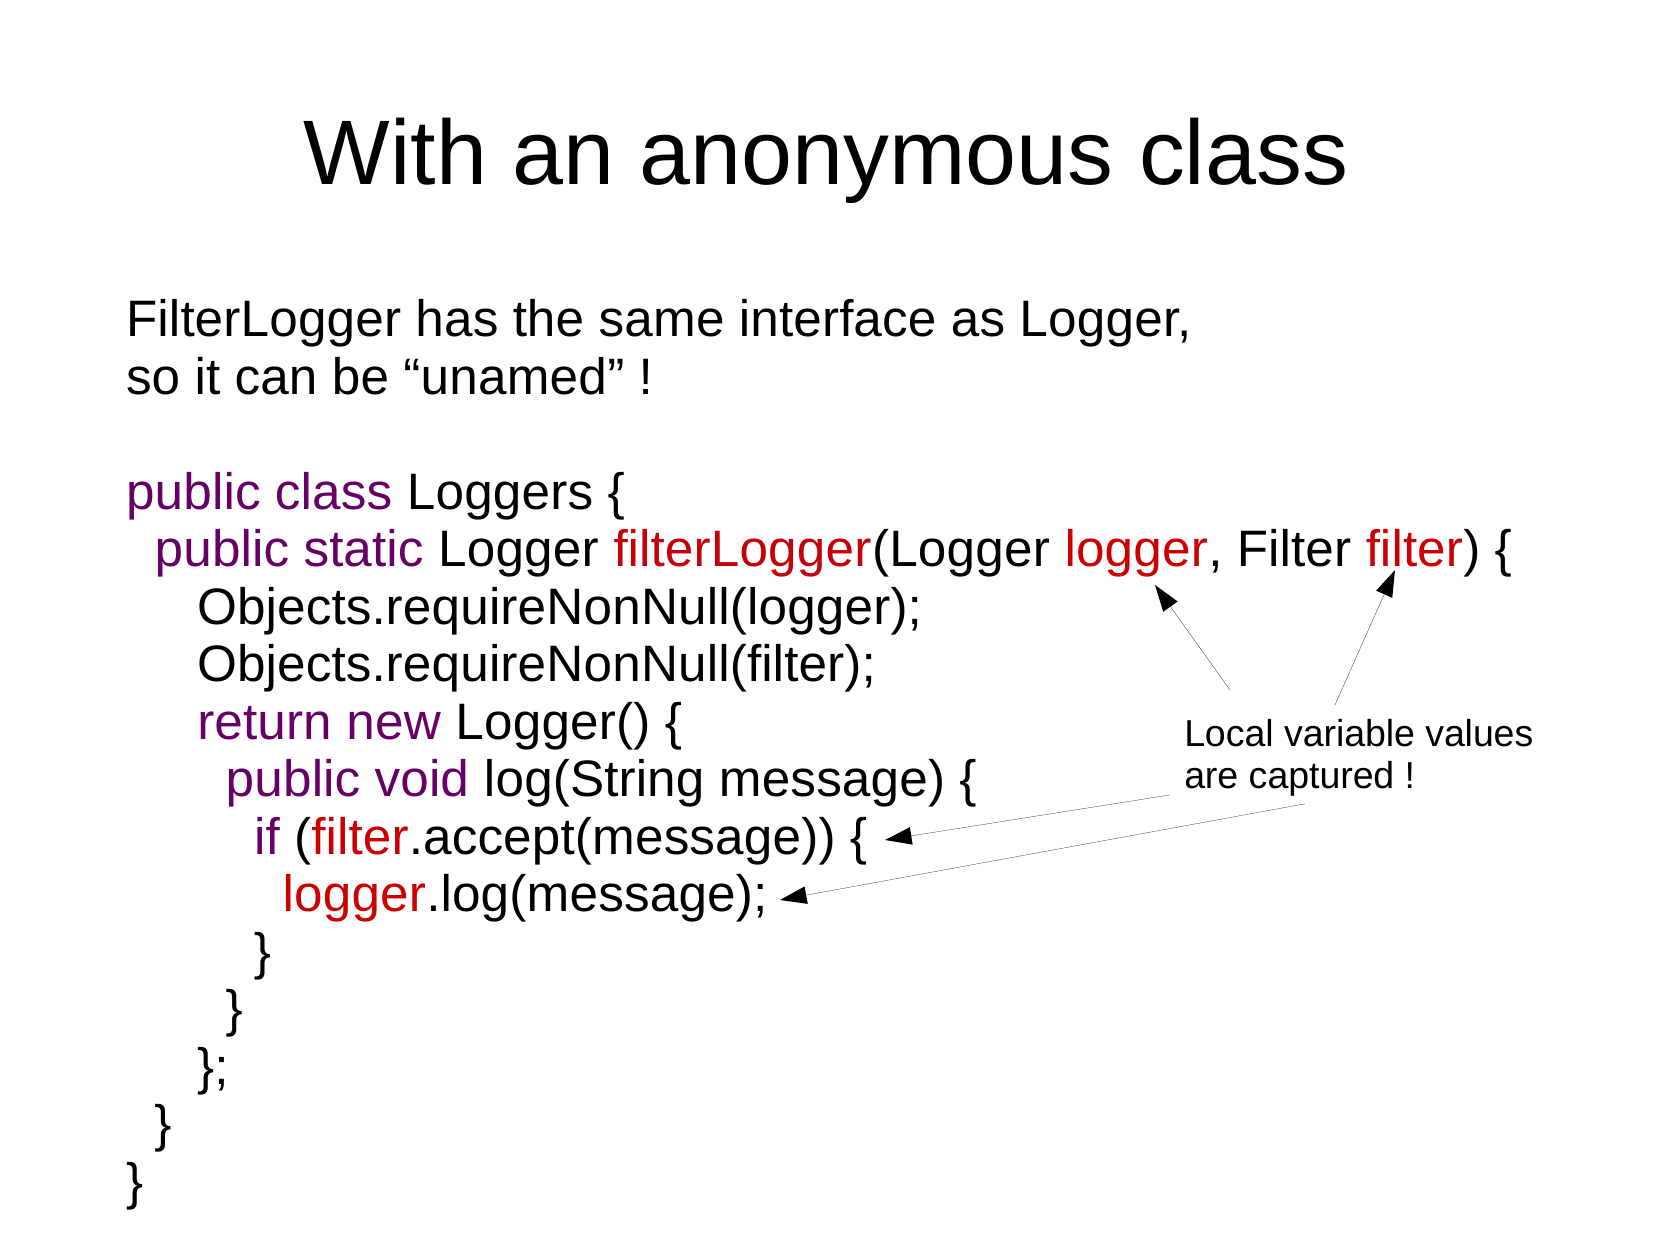

# With an anonymous class
FilterLogger has the same interface as Logger,
so it can be “unamed” !
public class Loggers {
 public static Logger filterLogger(Logger logger, Filter filter) {
 Objects.requireNonNull(logger);
 Objects.requireNonNull(filter);
 return new Logger() {
 public void log(String message) {
 if (filter.accept(message)) {
 logger.log(message);
 }
 }
 };
 }
}
Local variable values
are captured !